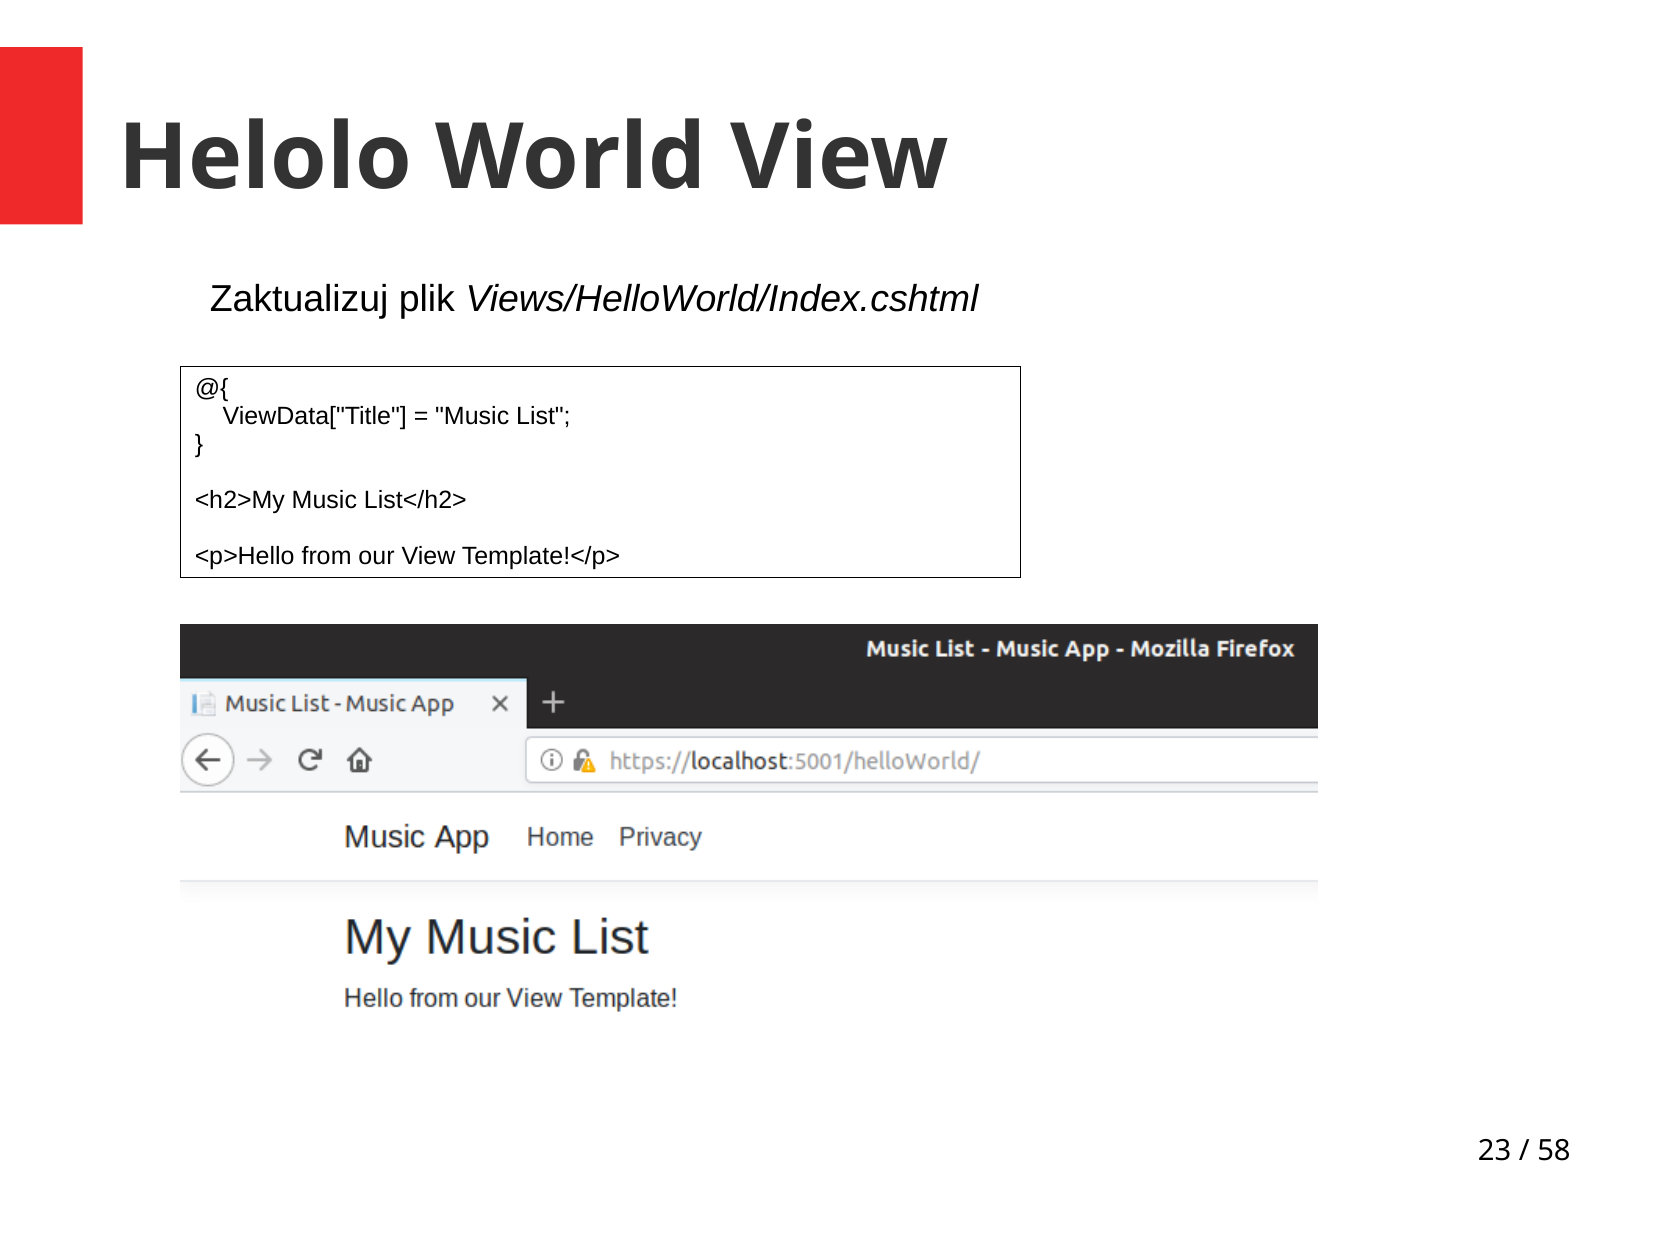

# Helolo World View
Zaktualizuj plik Views/HelloWorld/Index.cshtml
@{
 ViewData["Title"] = "Music List";
}
<h2>My Music List</h2>
<p>Hello from our View Template!</p>
23